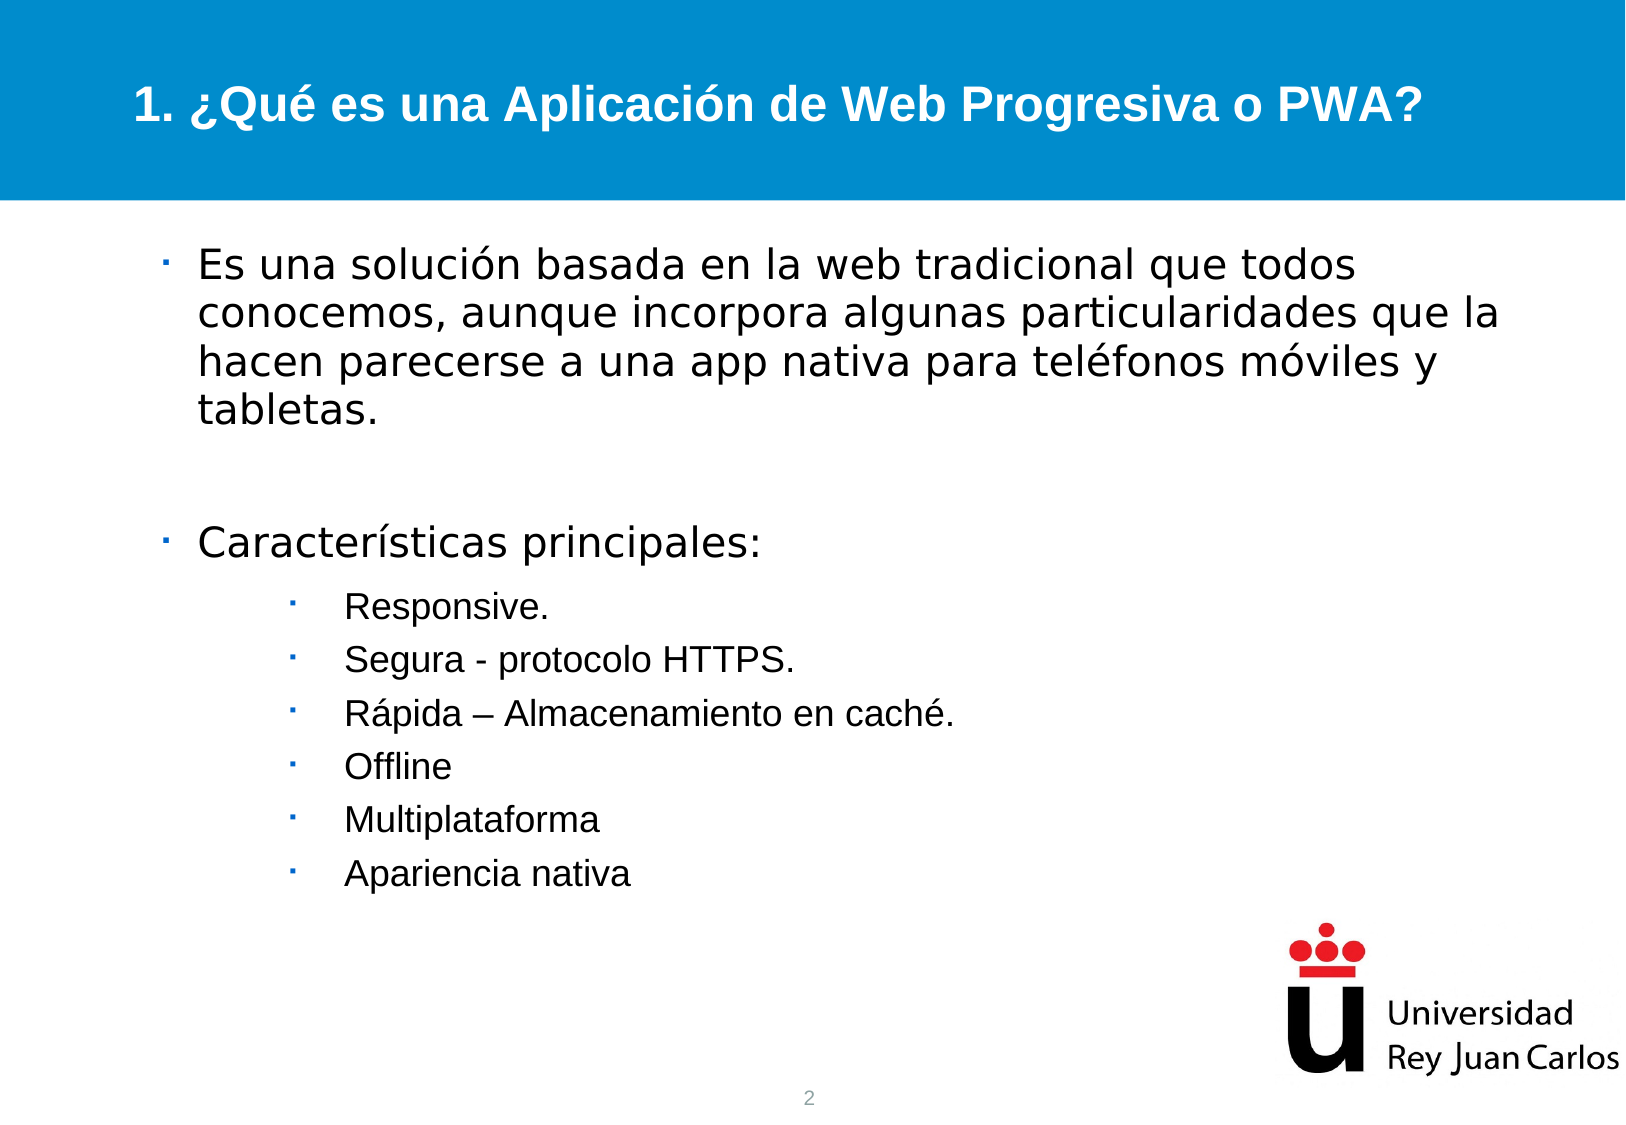

# 1. ¿Qué es una Aplicación de Web Progresiva o PWA?
Es una solución basada en la web tradicional que todos conocemos, aunque incorpora algunas particularidades que la hacen parecerse a una app nativa para teléfonos móviles y tabletas.
Características principales:
Responsive.
Segura - protocolo HTTPS.
Rápida – Almacenamiento en caché.
Offline
Multiplataforma
Apariencia nativa